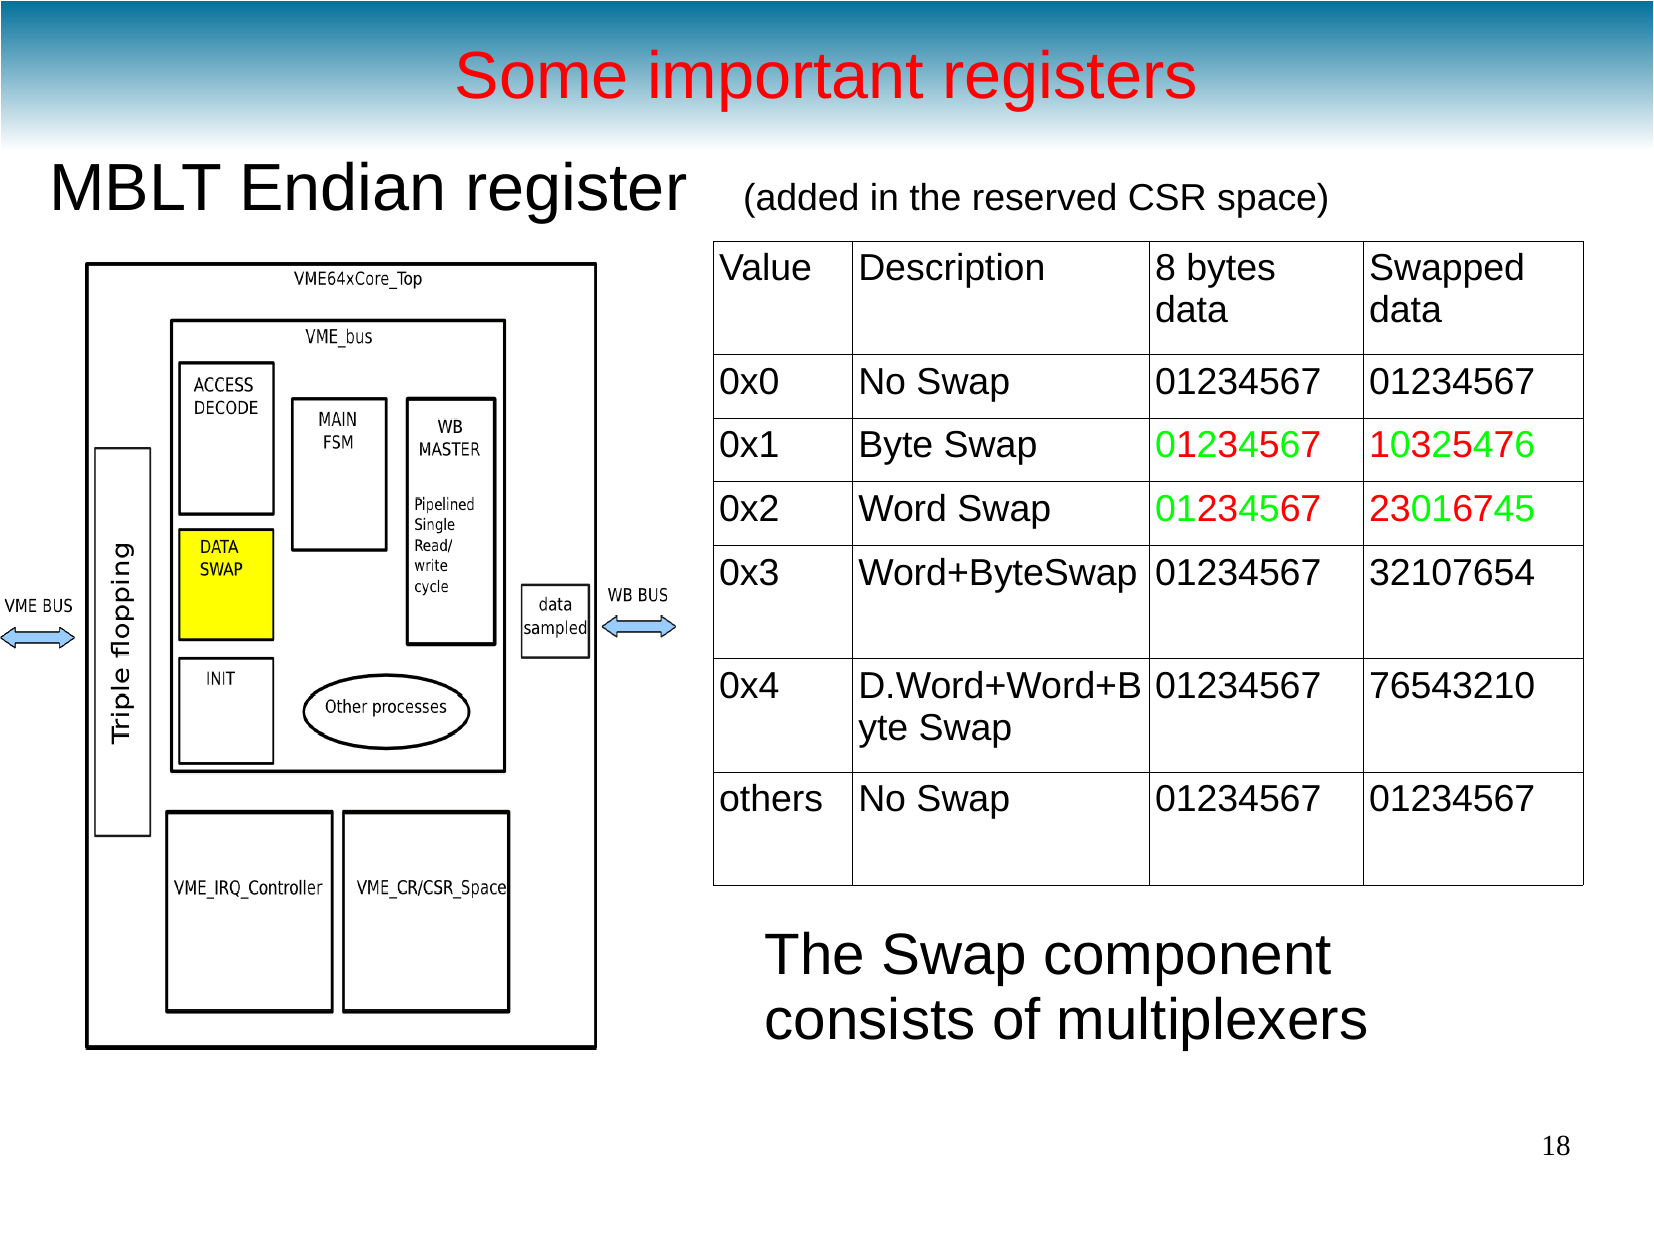

Some important registers
# MBLT Endian register (added in the reserved CSR space)
| Value | Description | 8 bytes data | Swapped data |
| --- | --- | --- | --- |
| 0x0 | No Swap | 01234567 | 01234567 |
| 0x1 | Byte Swap | 01234567 | 10325476 |
| 0x2 | Word Swap | 01234567 | 23016745 |
| 0x3 | Word+ByteSwap | 01234567 | 32107654 |
| 0x4 | D.Word+Word+Byte Swap | 01234567 | 76543210 |
| others | No Swap | 01234567 | 01234567 |
The Swap component consists of multiplexers
18